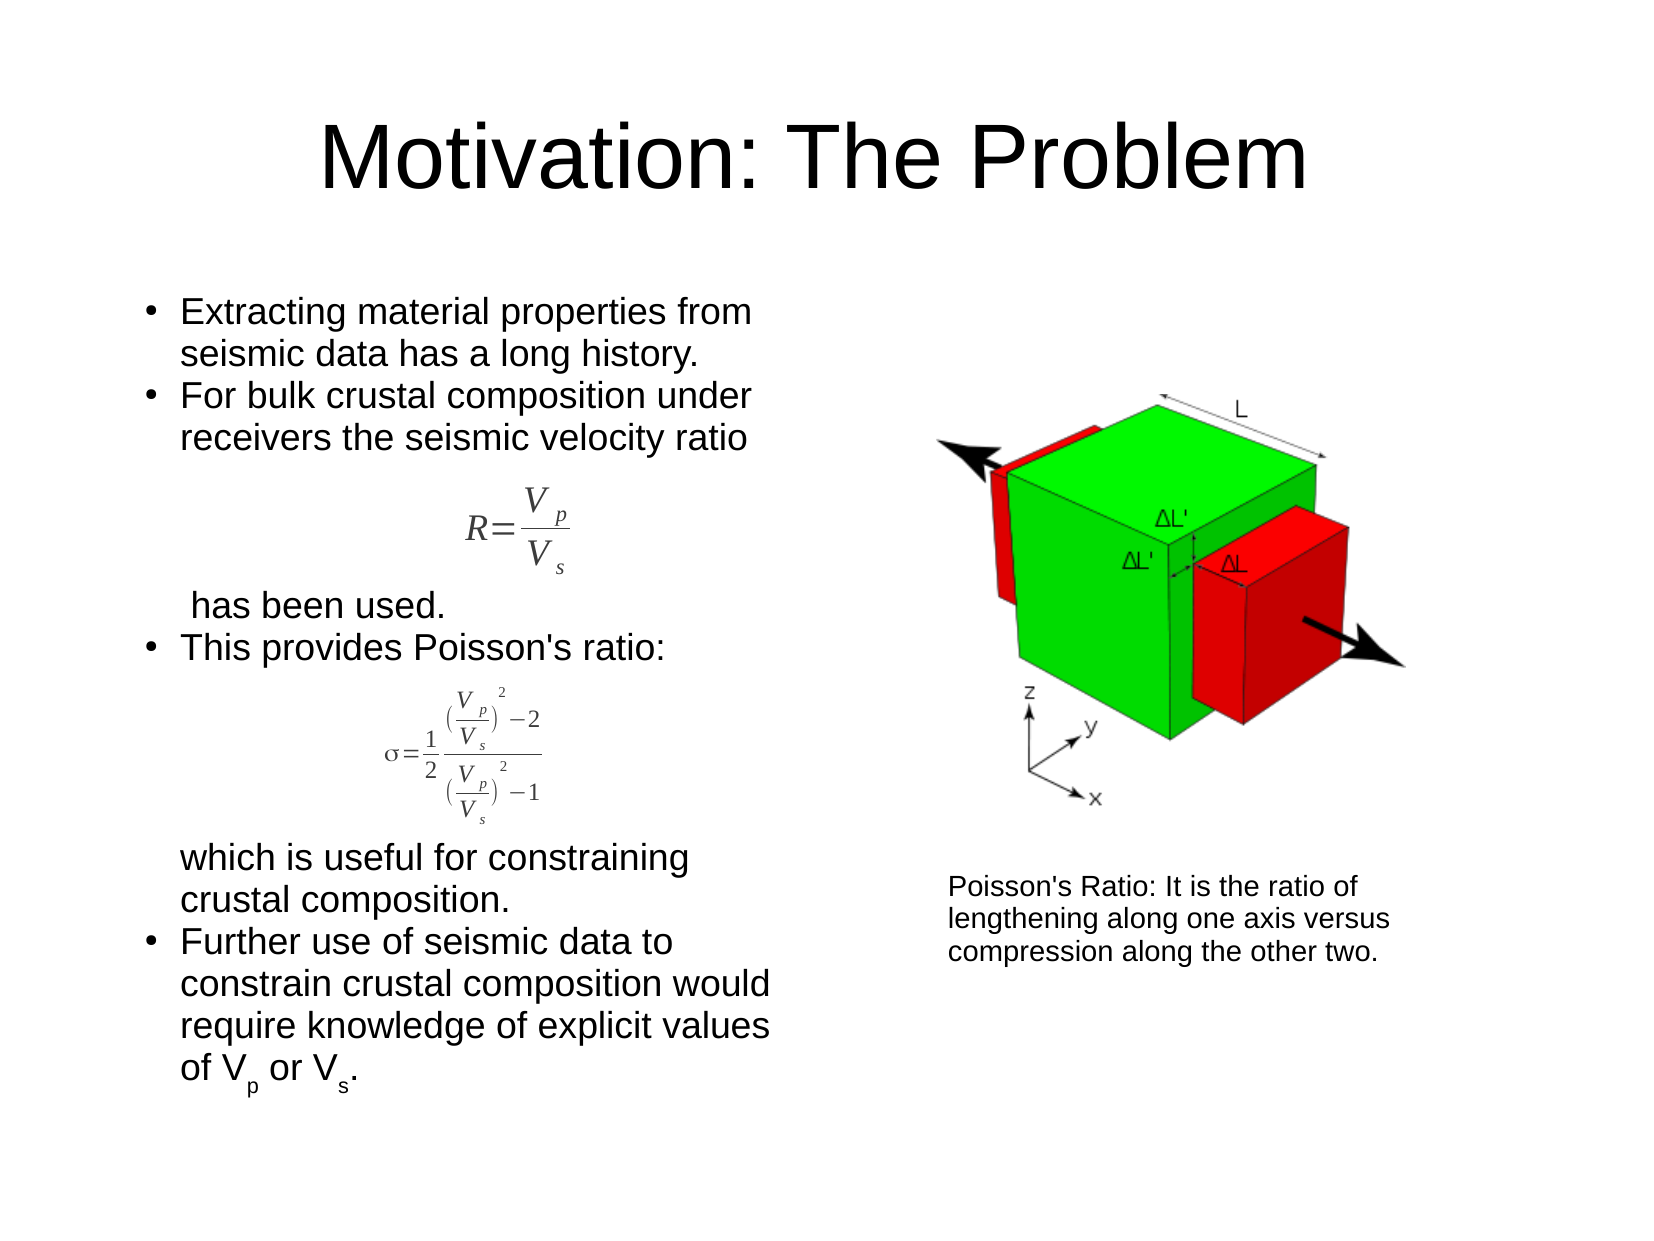

# Motivation: The Problem
Extracting material properties from seismic data has a long history.
For bulk crustal composition under receivers the seismic velocity ratio
 has been used.
This provides Poisson's ratio:
which is useful for constraining crustal composition.
Further use of seismic data to constrain crustal composition would require knowledge of explicit values of Vp or Vs.
Poisson's Ratio: It is the ratio of lengthening along one axis versus compression along the other two.